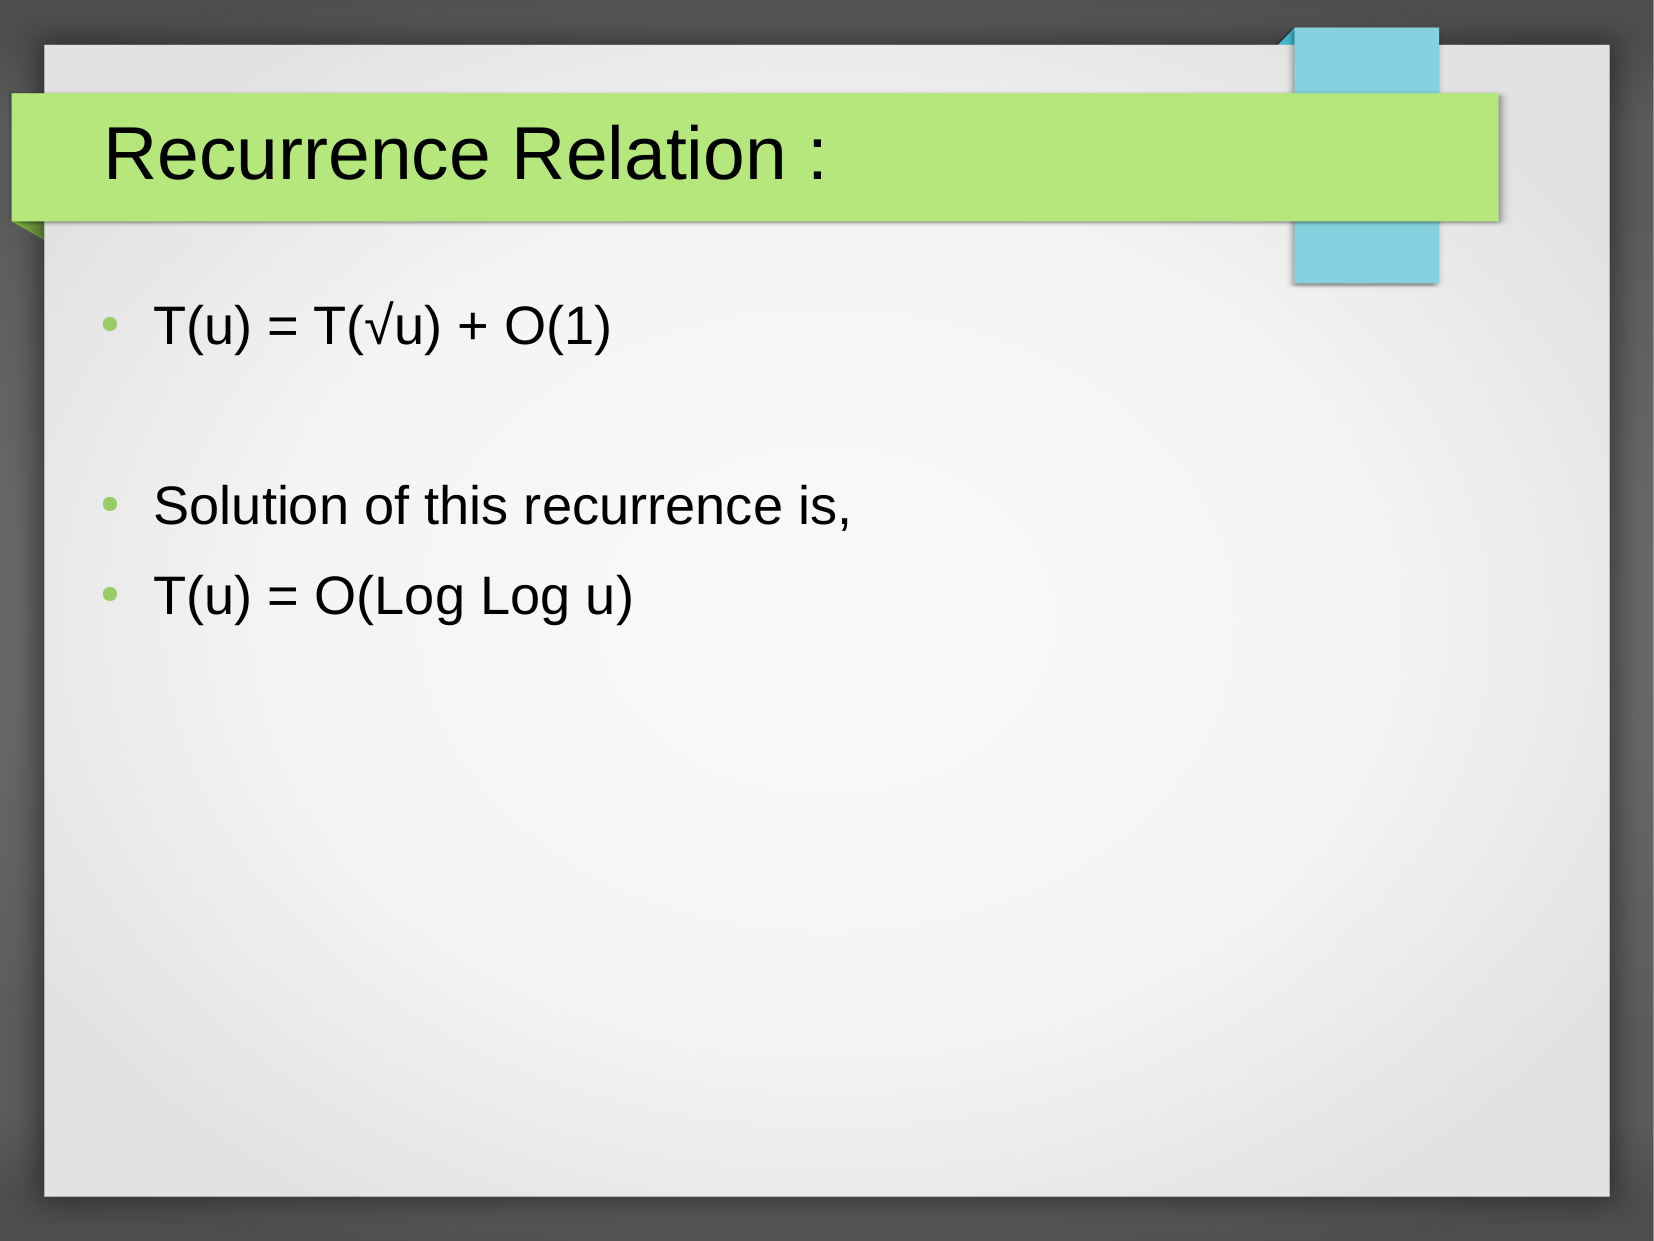

# Recurrence Relation :
T(u) = T(√u) + O(1)
Solution of this recurrence is,
T(u) = O(Log Log u)